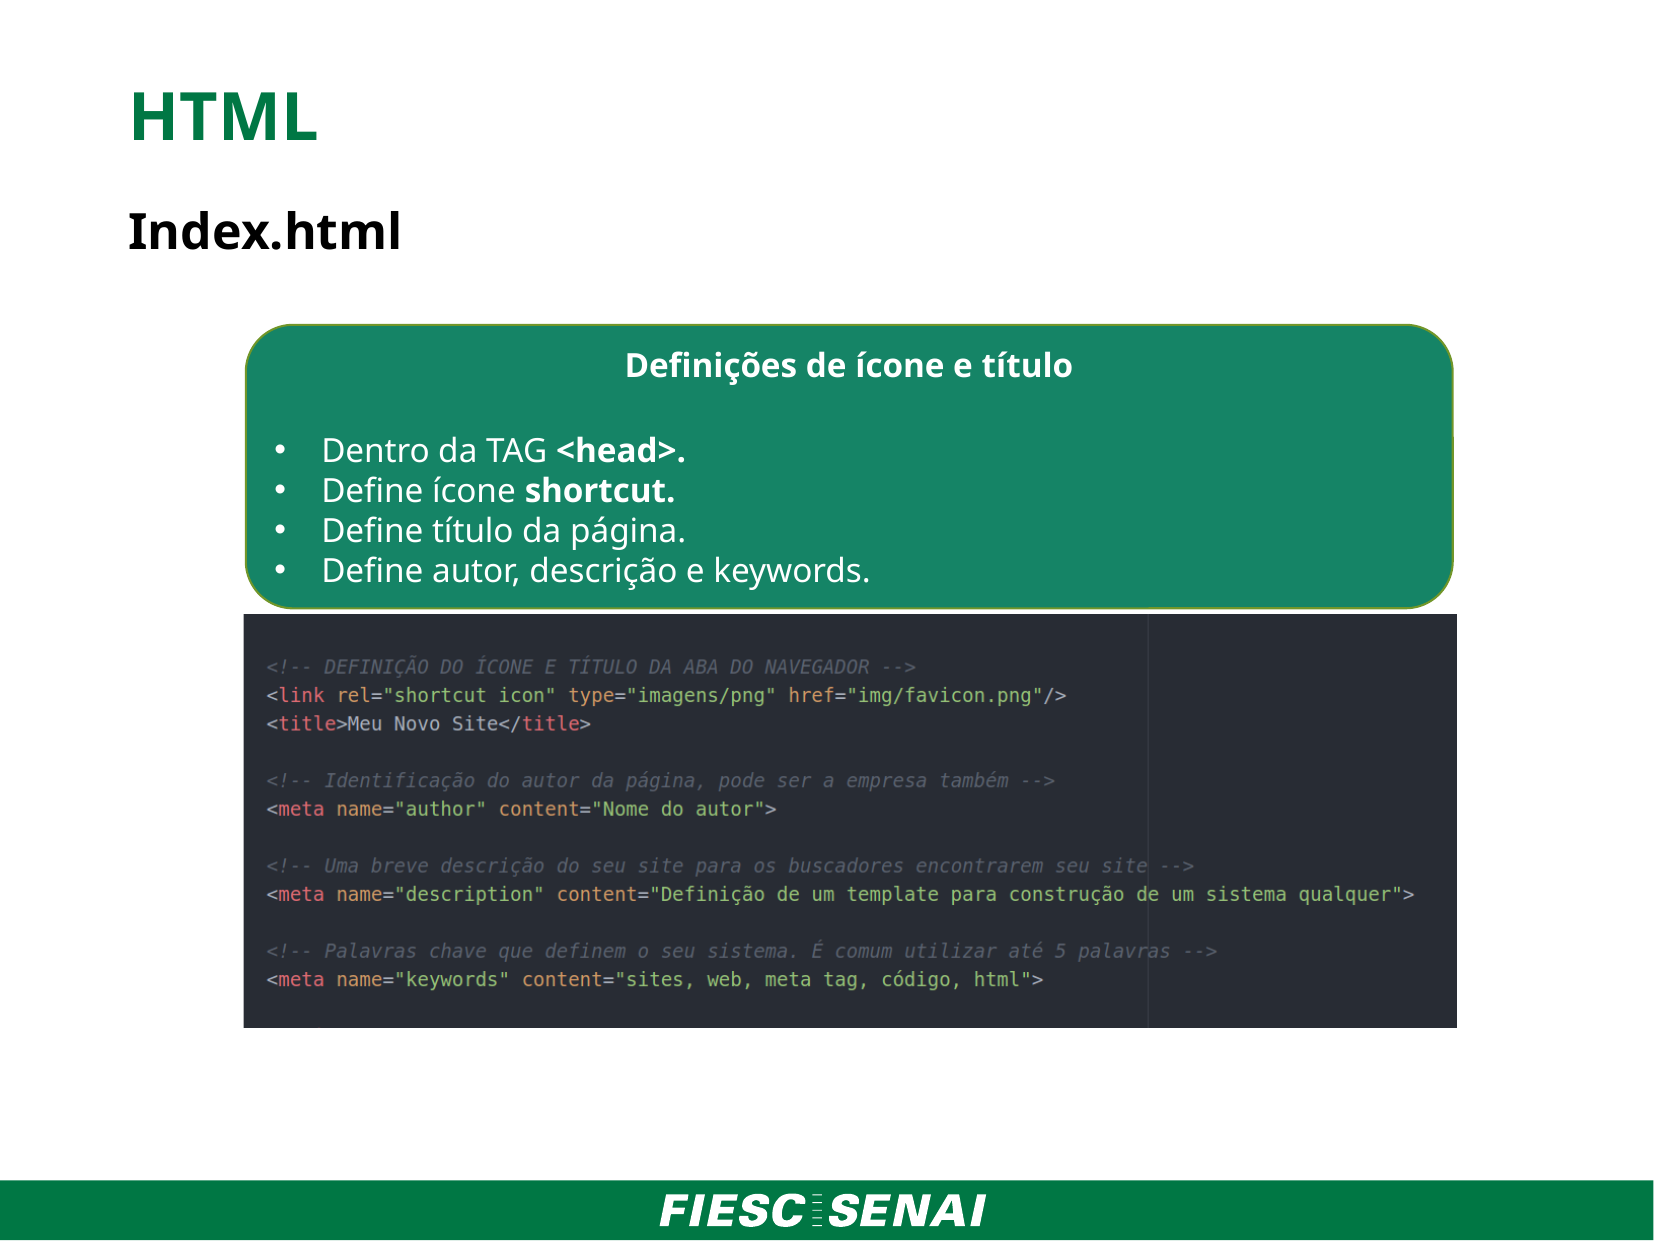

HTML
# Index.html
Definições de ícone e título
Dentro da TAG <head>.
Define ícone shortcut.
Define título da página.
Define autor, descrição e keywords.